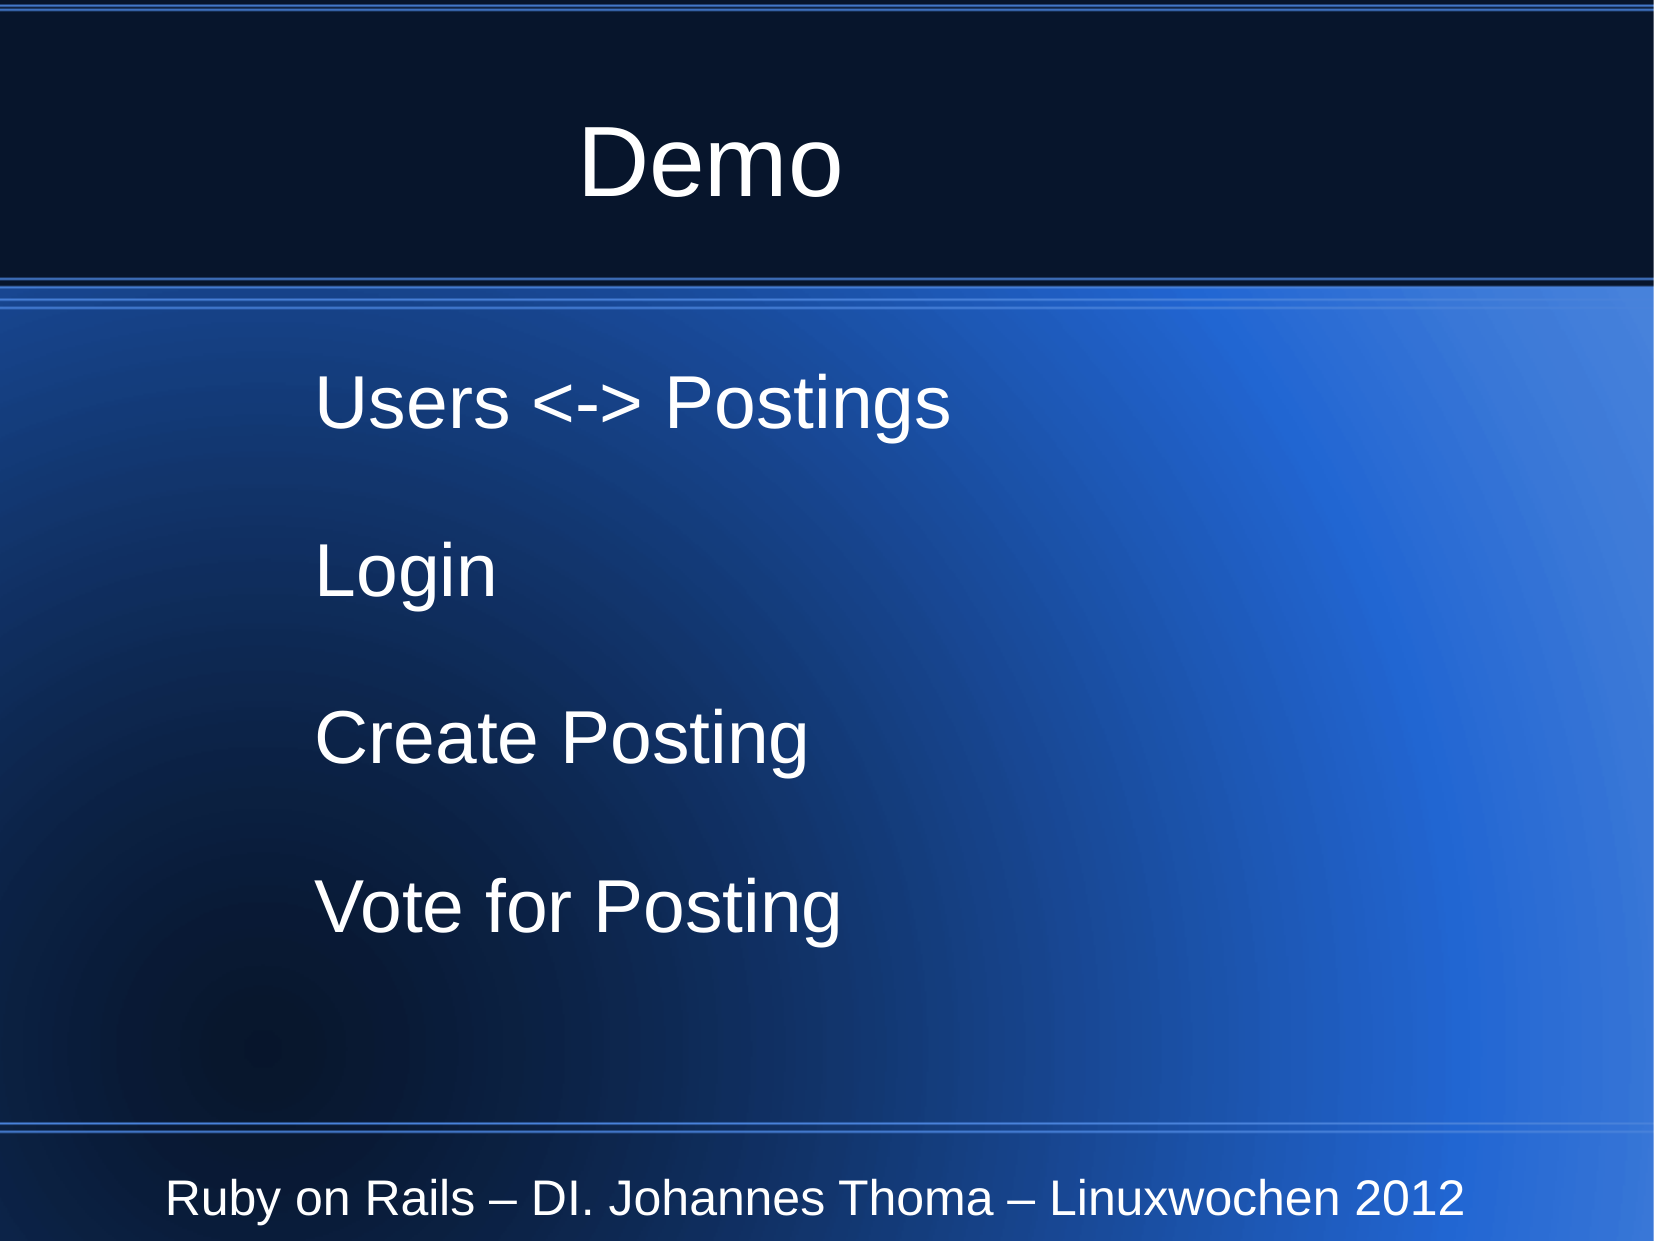

Demo
Users <-> Postings
Login
Create Posting
Vote for Posting
Ruby on Rails – DI. Johannes Thoma – Linuxwochen 2012